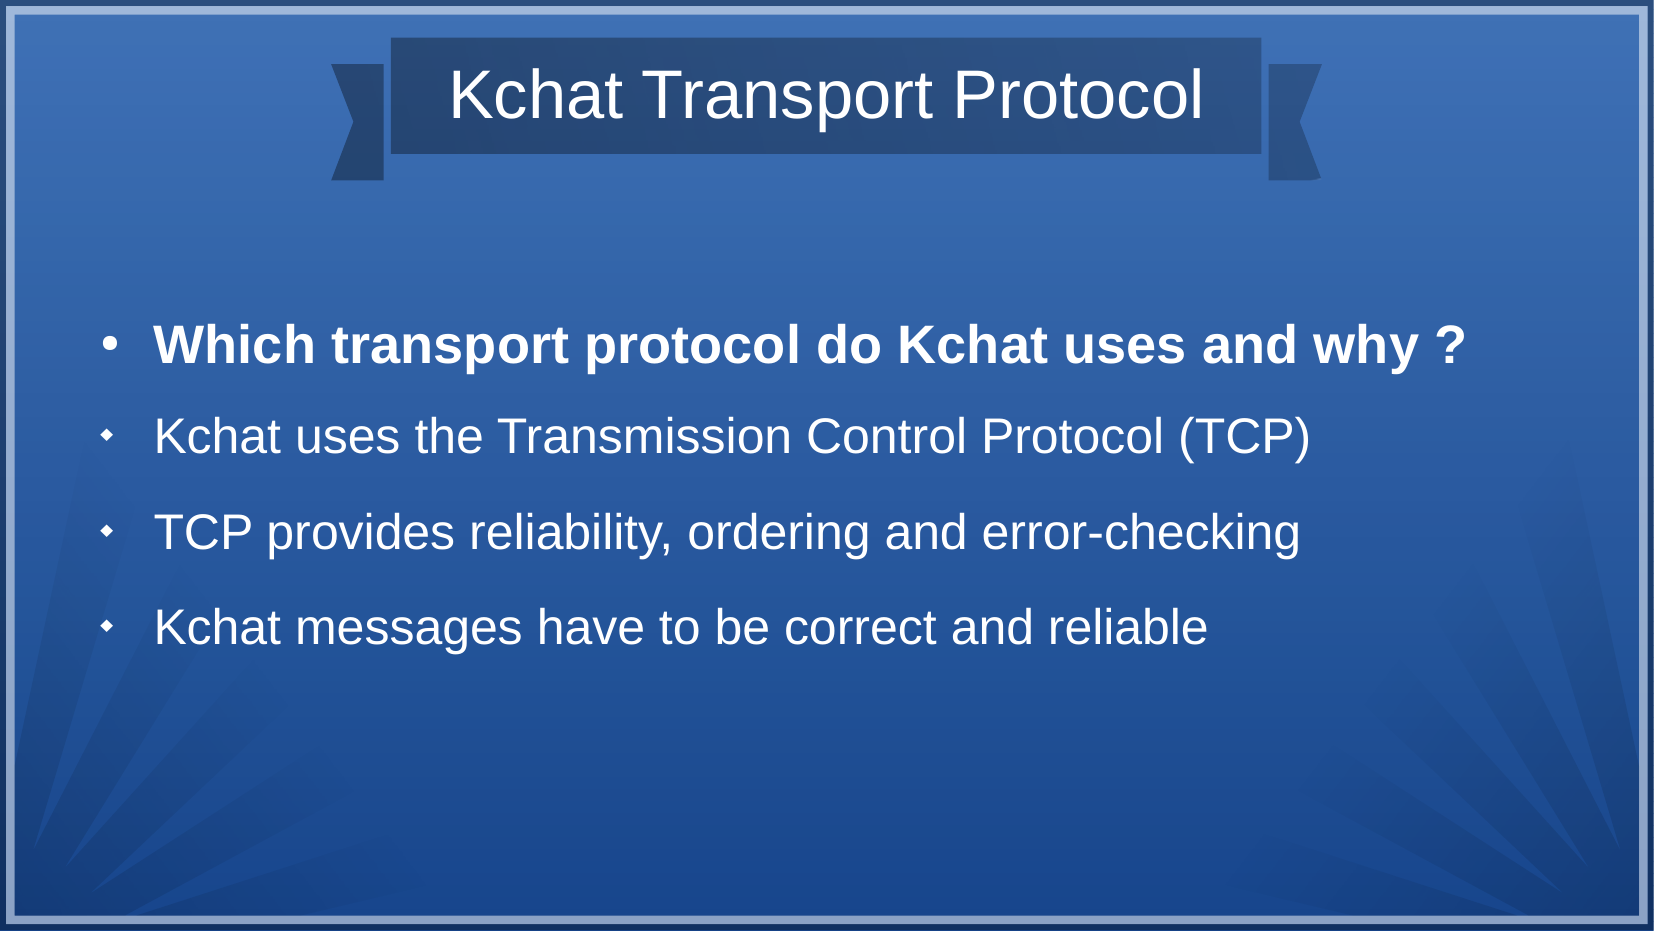

# Kchat Transport Protocol
Which transport protocol do Kchat uses and why ?
Kchat uses the Transmission Control Protocol (TCP)
TCP provides reliability, ordering and error-checking
Kchat messages have to be correct and reliable